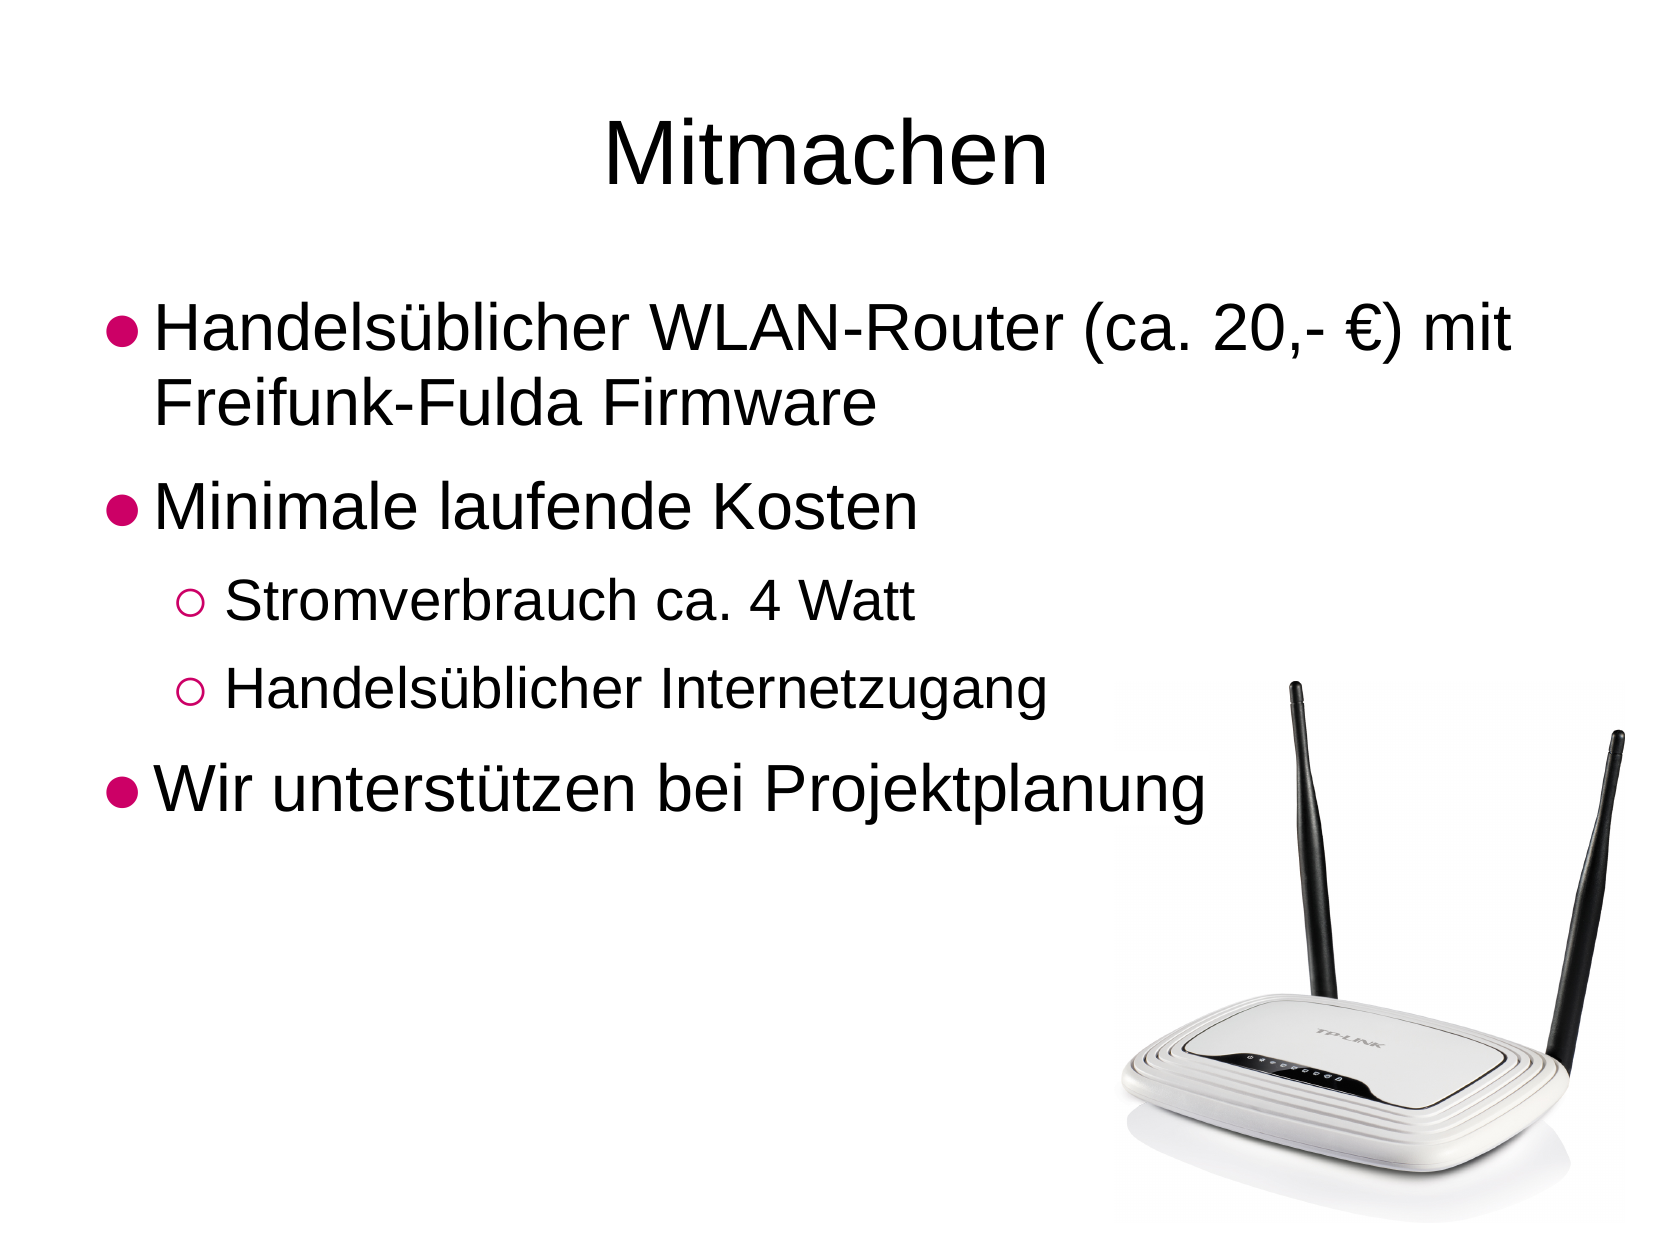

# Mitmachen
Handelsüblicher WLAN-Router (ca. 20,- €) mit Freifunk-Fulda Firmware
Minimale laufende Kosten
Stromverbrauch ca. 4 Watt
Handelsüblicher Internetzugang
Wir unterstützen bei Projektplanung